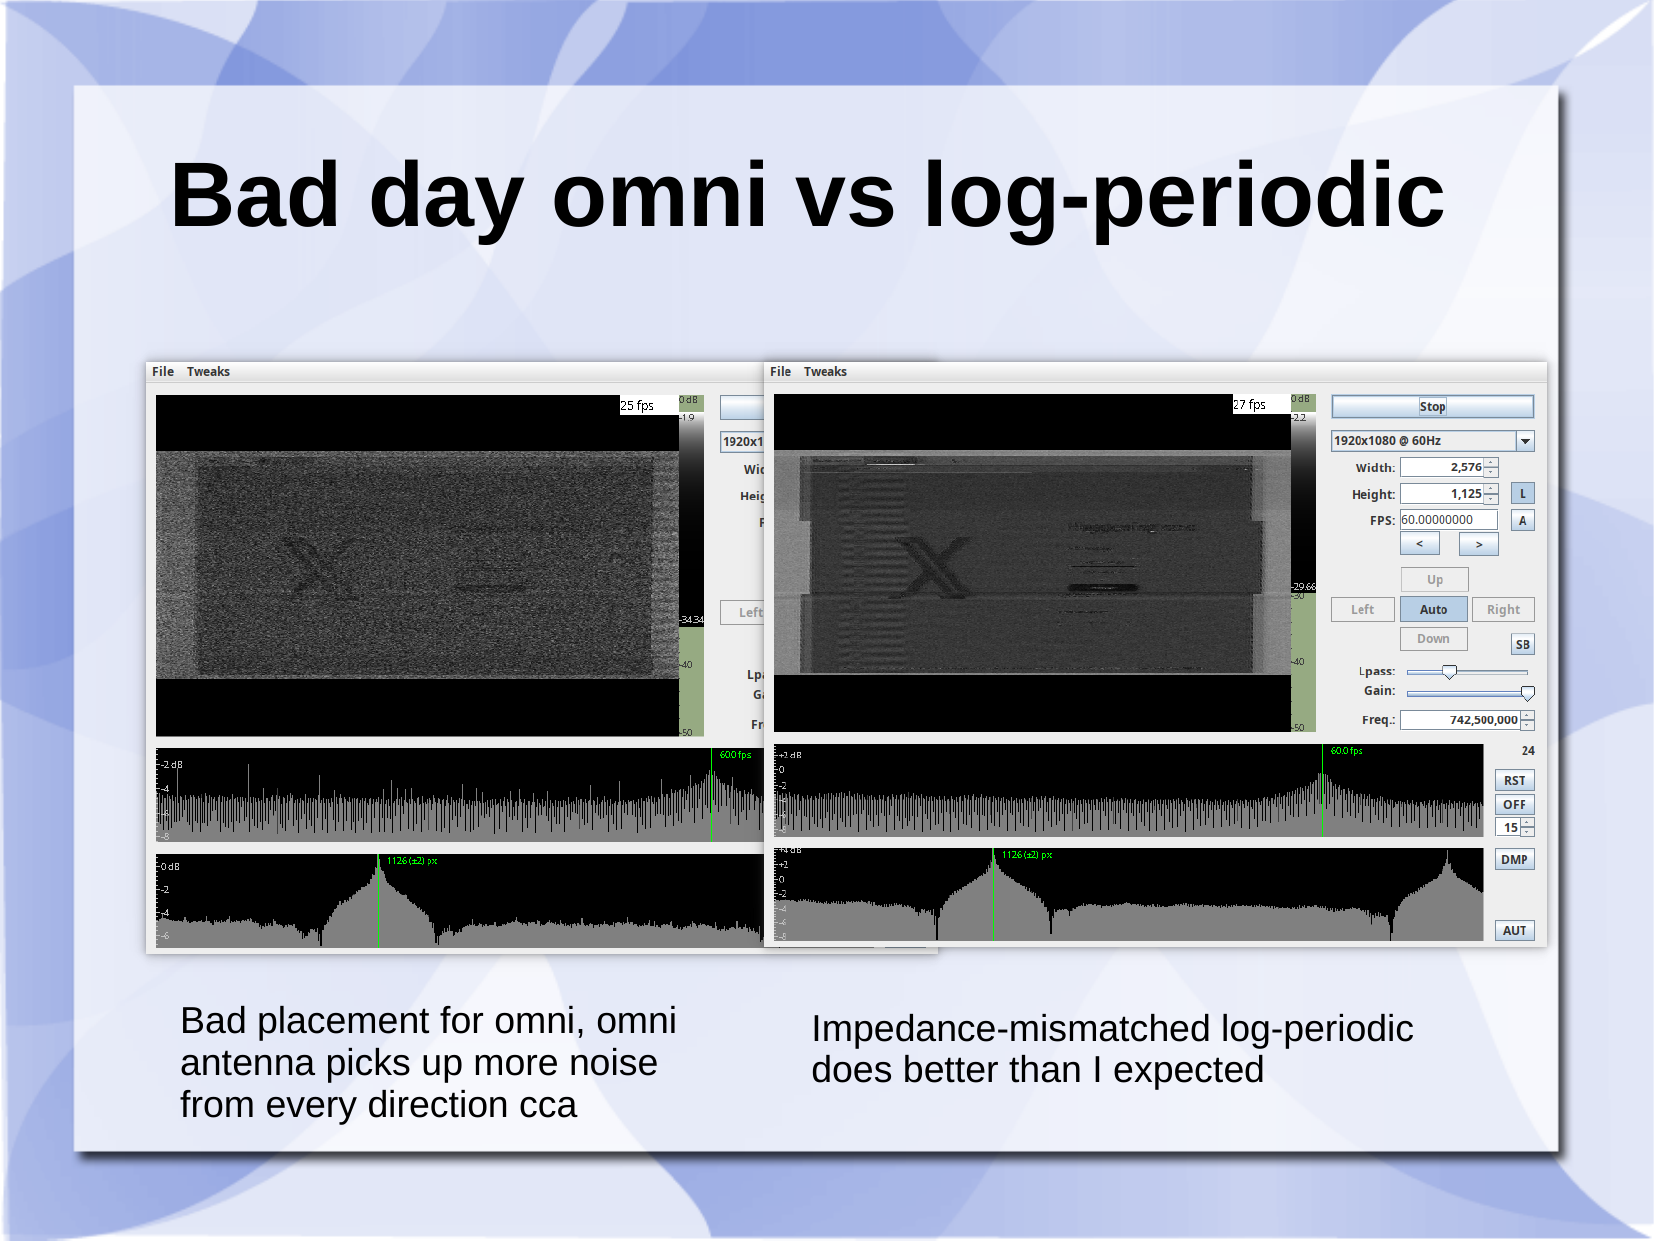

# Bad day omni vs log-periodic
Bad placement for omni, omni
antenna picks up more noise
from every direction cca
Impedance-mismatched log-periodic
does better than I expected